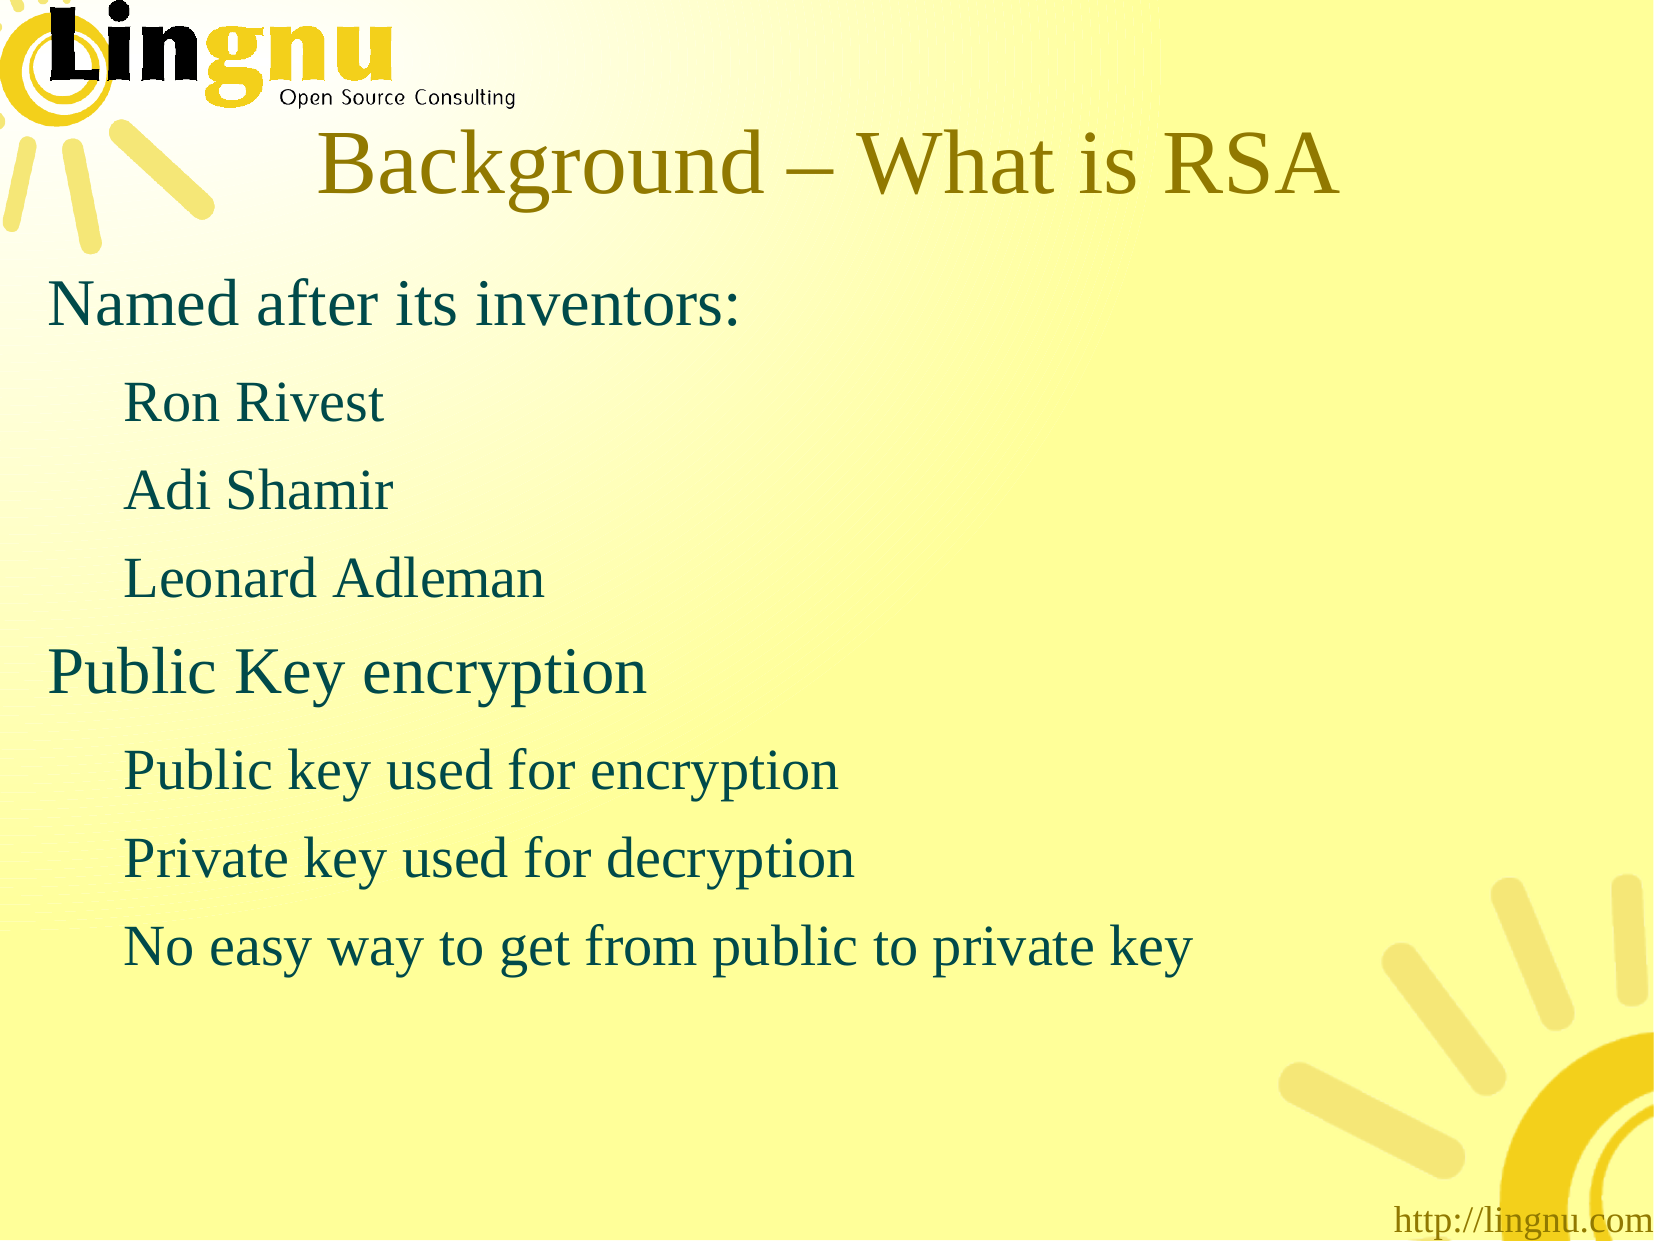

# Background – What is RSA
Named after its inventors:
Ron Rivest
Adi Shamir
Leonard Adleman
Public Key encryption
Public key used for encryption
Private key used for decryption
No easy way to get from public to private key